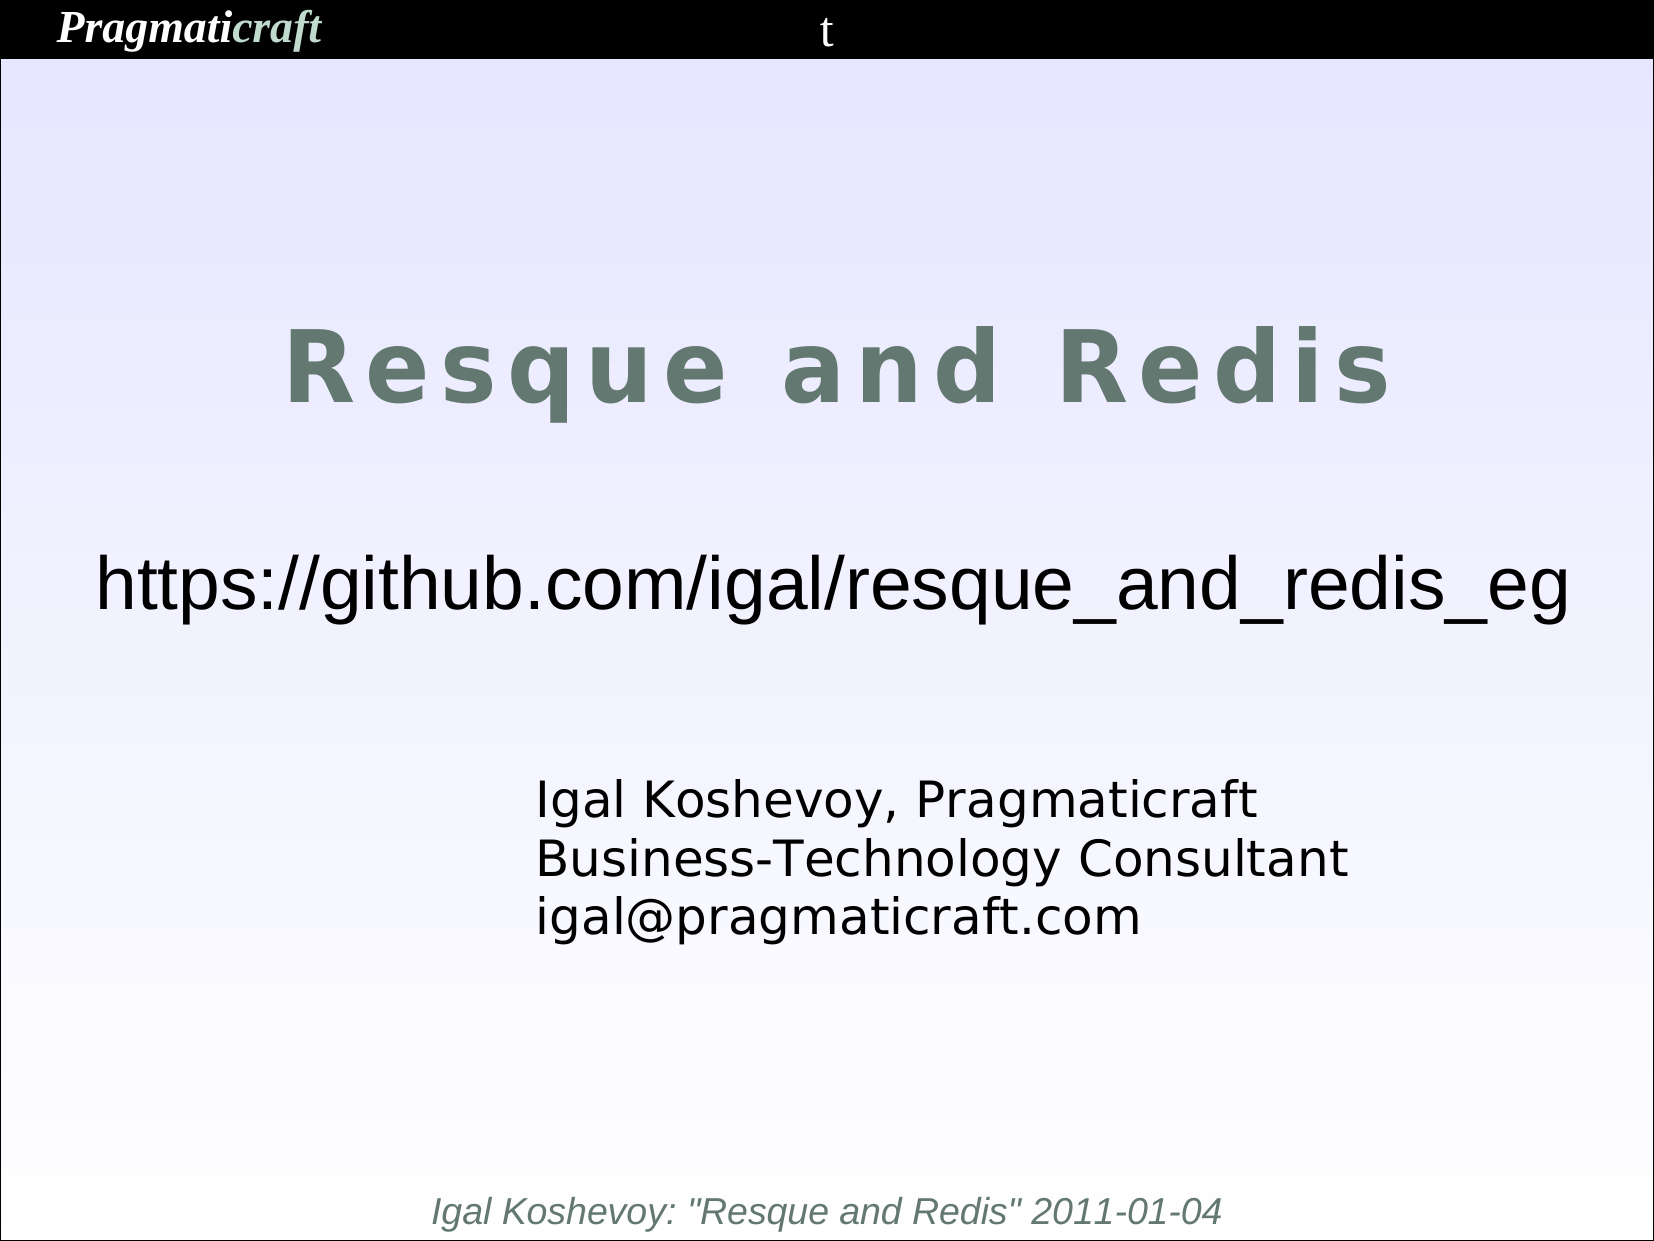

# Resque and Redis
https://github.com/igal/resque_and_redis_eg
Igal Koshevoy, Pragmaticraft
Business-Technology Consultant
igal@pragmaticraft.com